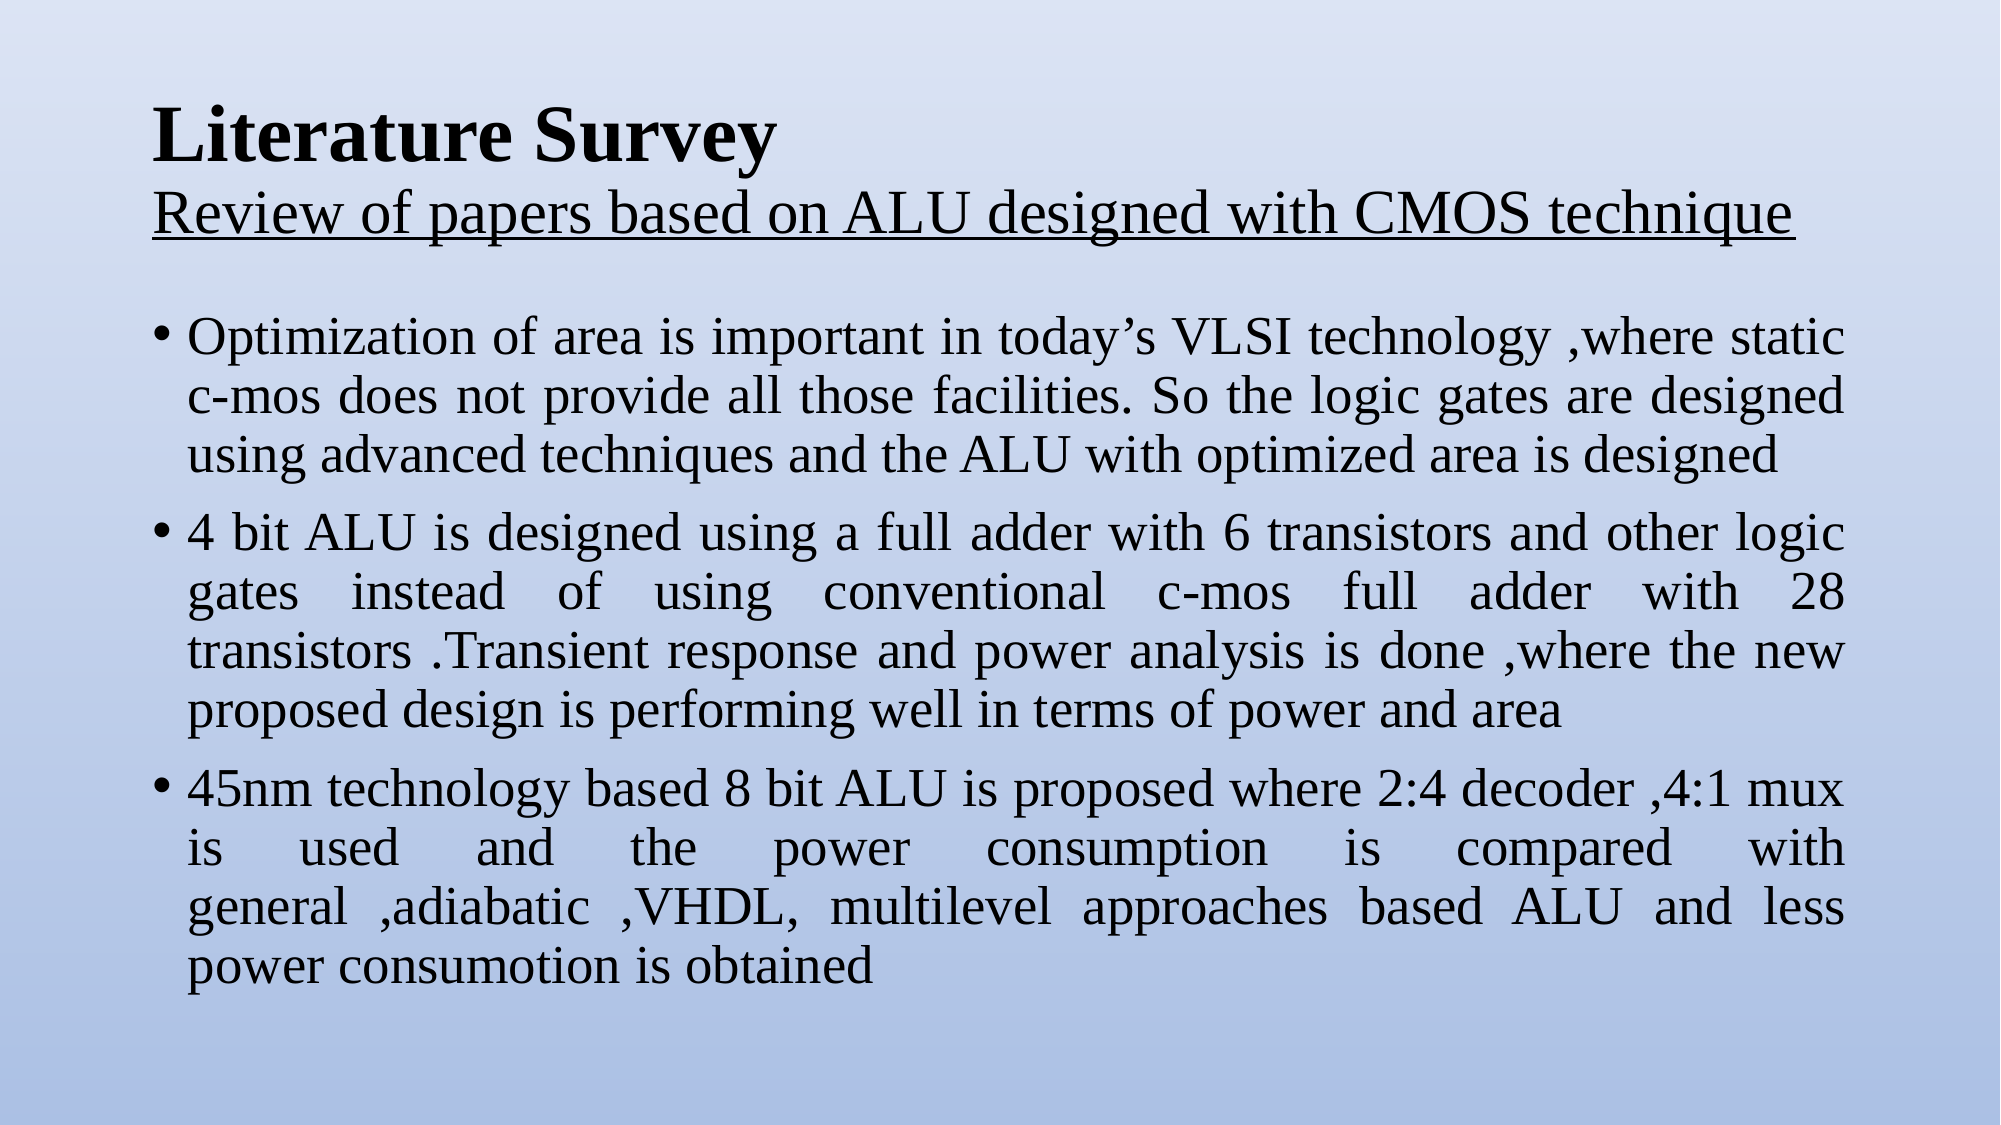

# Literature Survey Review of papers based on ALU designed with CMOS technique
Optimization of area is important in today’s VLSI technology ,where static c-mos does not provide all those facilities. So the logic gates are designed using advanced techniques and the ALU with optimized area is designed
4 bit ALU is designed using a full adder with 6 transistors and other logic gates instead of using conventional c-mos full adder with 28 transistors .Transient response and power analysis is done ,where the new proposed design is performing well in terms of power and area
45nm technology based 8 bit ALU is proposed where 2:4 decoder ,4:1 mux is used and the power consumption is compared with general ,adiabatic ,VHDL, multilevel approaches based ALU and less power consumotion is obtained